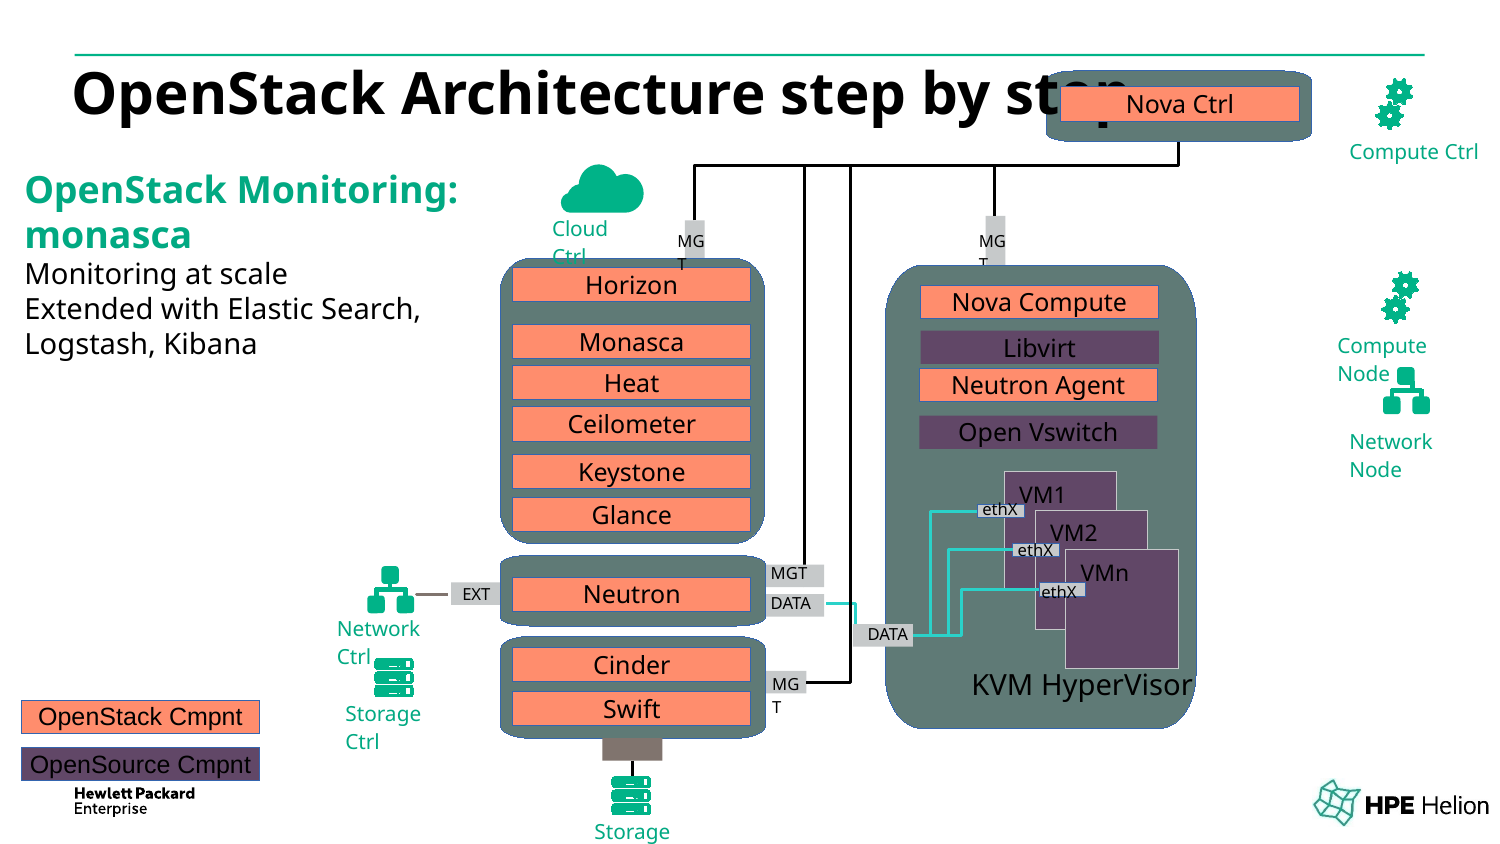

# OpenStack Architecture step by step
Compute Ctrl
Nova Ctrl
Cloud Ctrl
OpenStack Monitoring: monasca
Monitoring at scale
Extended with Elastic Search, Logstash, Kibana
MGT
MGT
 KVM HyperVisor
Horizon
Compute Node
Nova Compute
Monasca
Libvirt
Heat
Network Node
Neutron Agent
Ceilometer
Open Vswitch
Keystone
VM1
ethX
Glance
VM2
ethX
VMn
MGT
Network Ctrl
ethX
EXT
Neutron
DATA
DATA
Cinder
Storage Ctrl
MGT
Swift
OpenStack Cmpnt
OpenSource Cmpnt
Storage